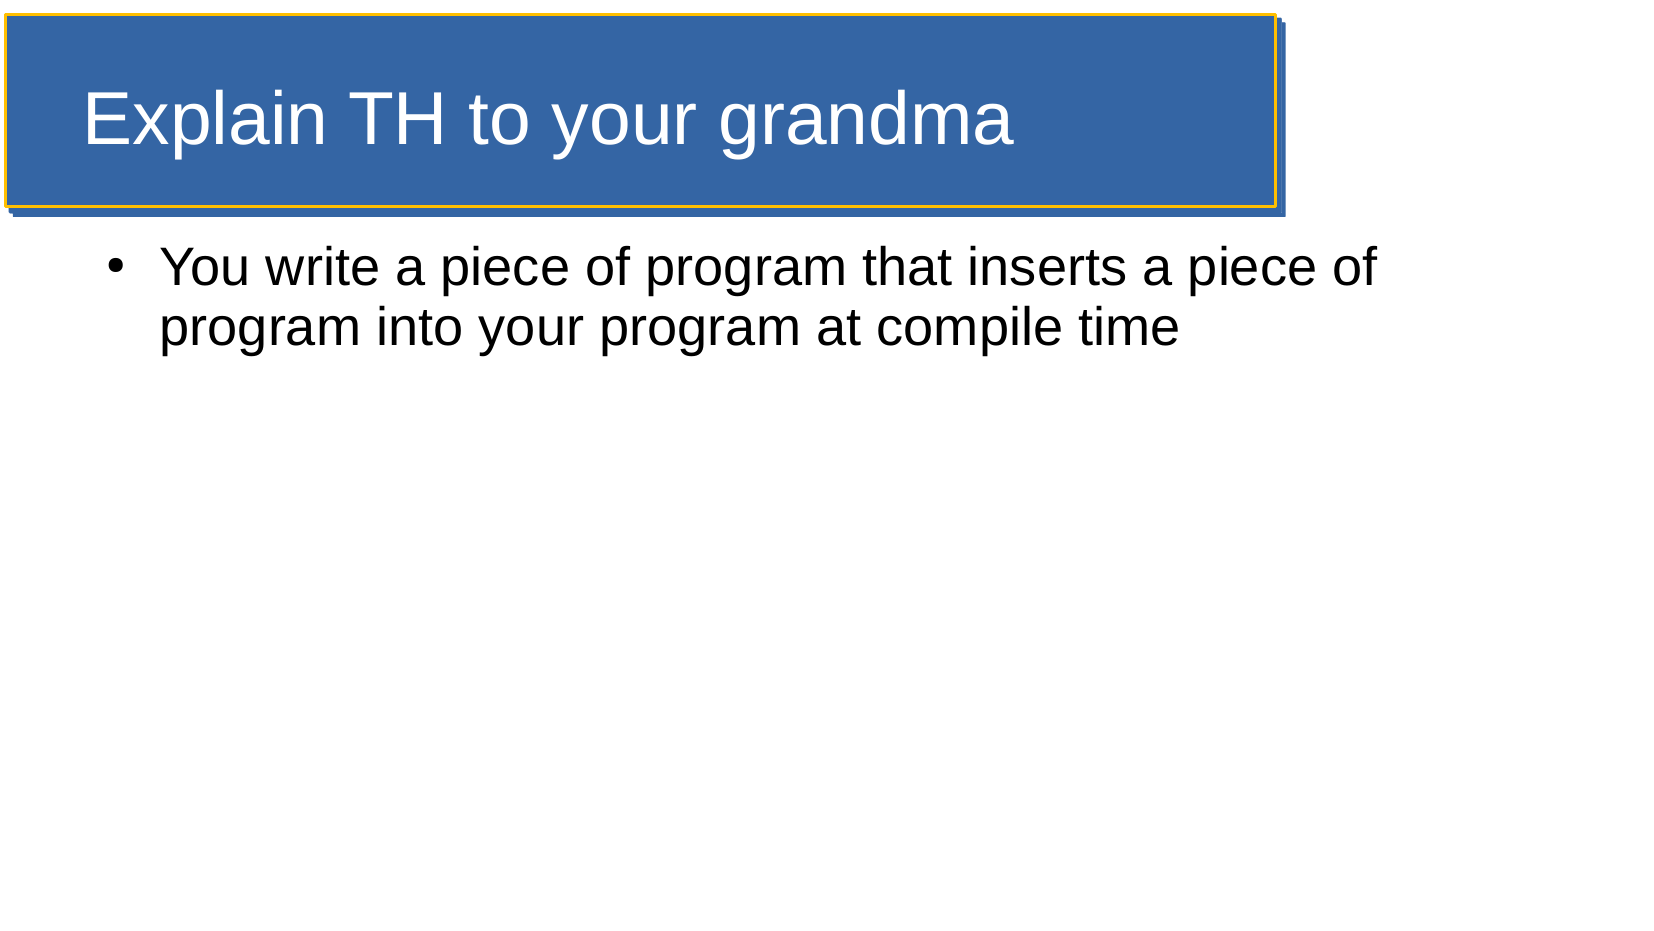

# Explain TH to your grandma
You write a piece of program that inserts a piece of program into your program at compile time